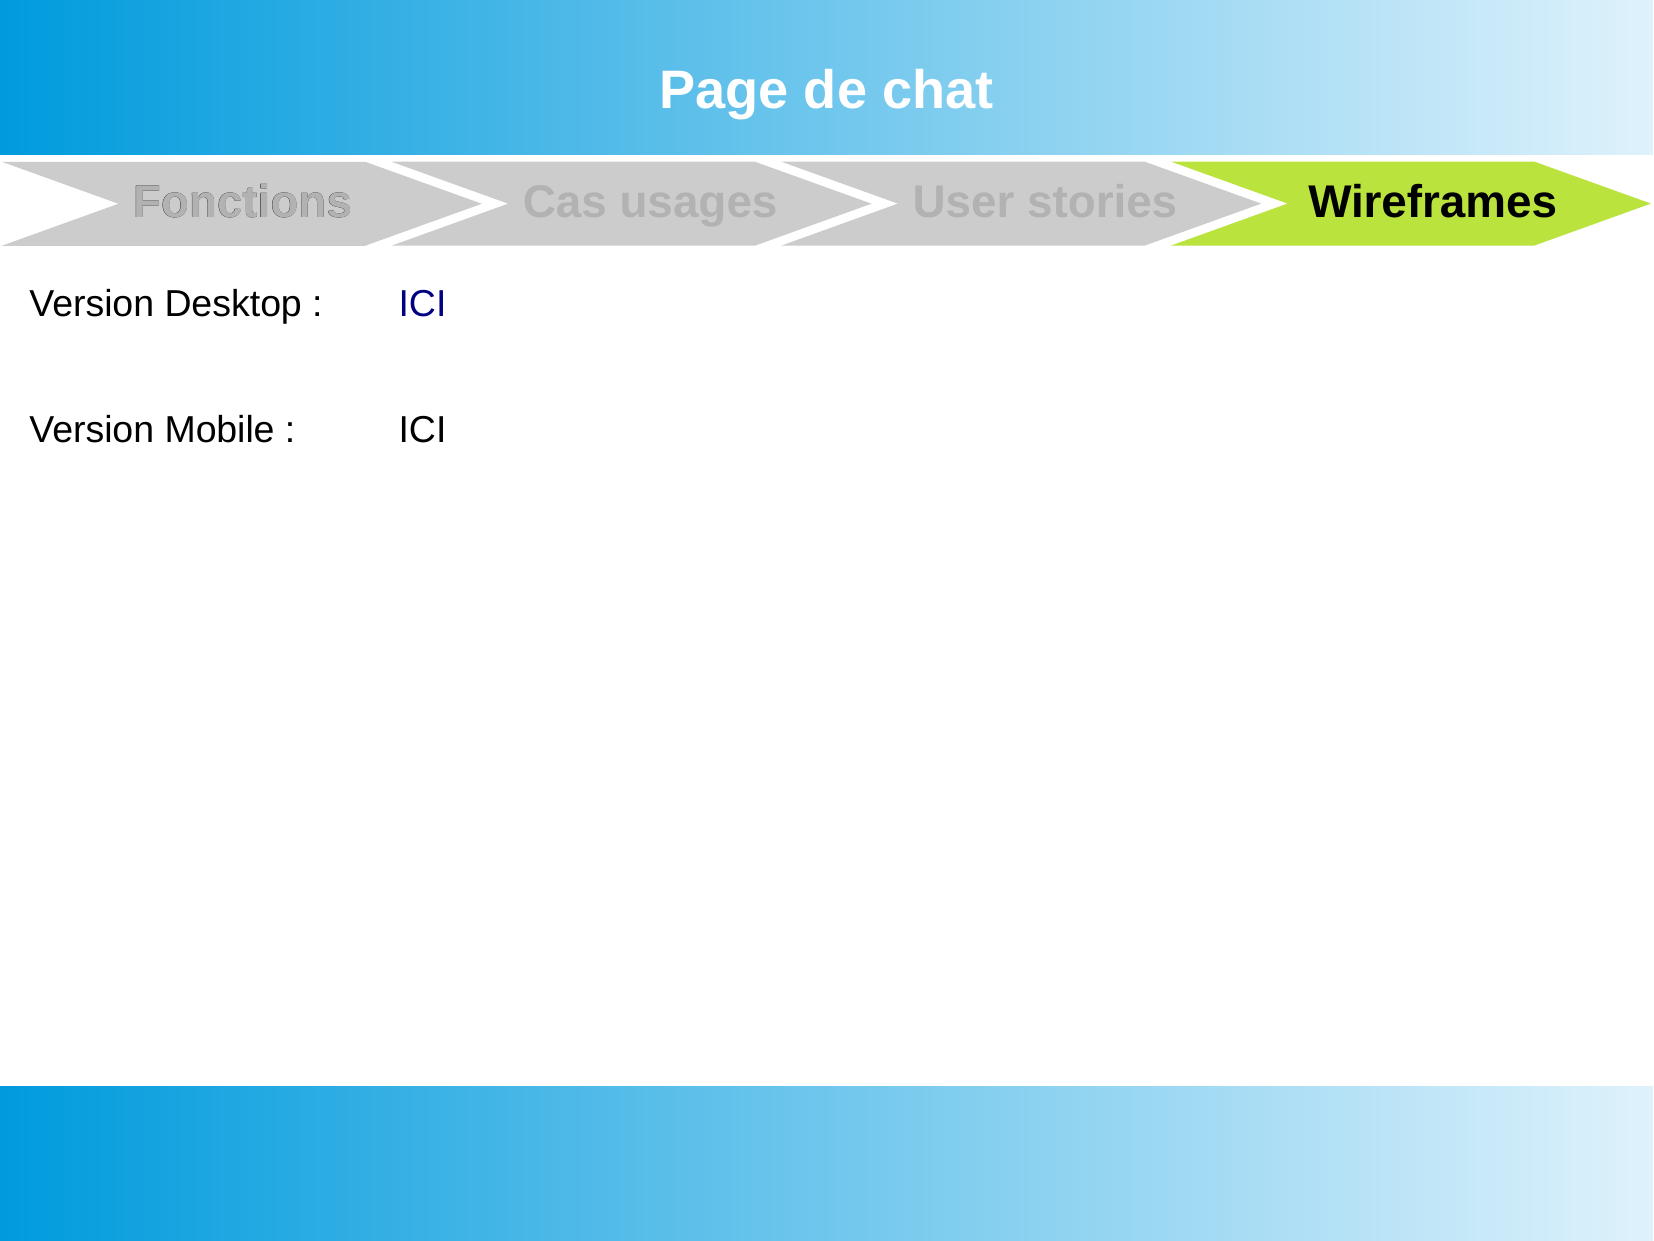

# Page de chat
Fonctions
Fonctions
Cas usages
User stories
Wireframes
Version Desktop : 	ICI
Version Mobile :		ICI